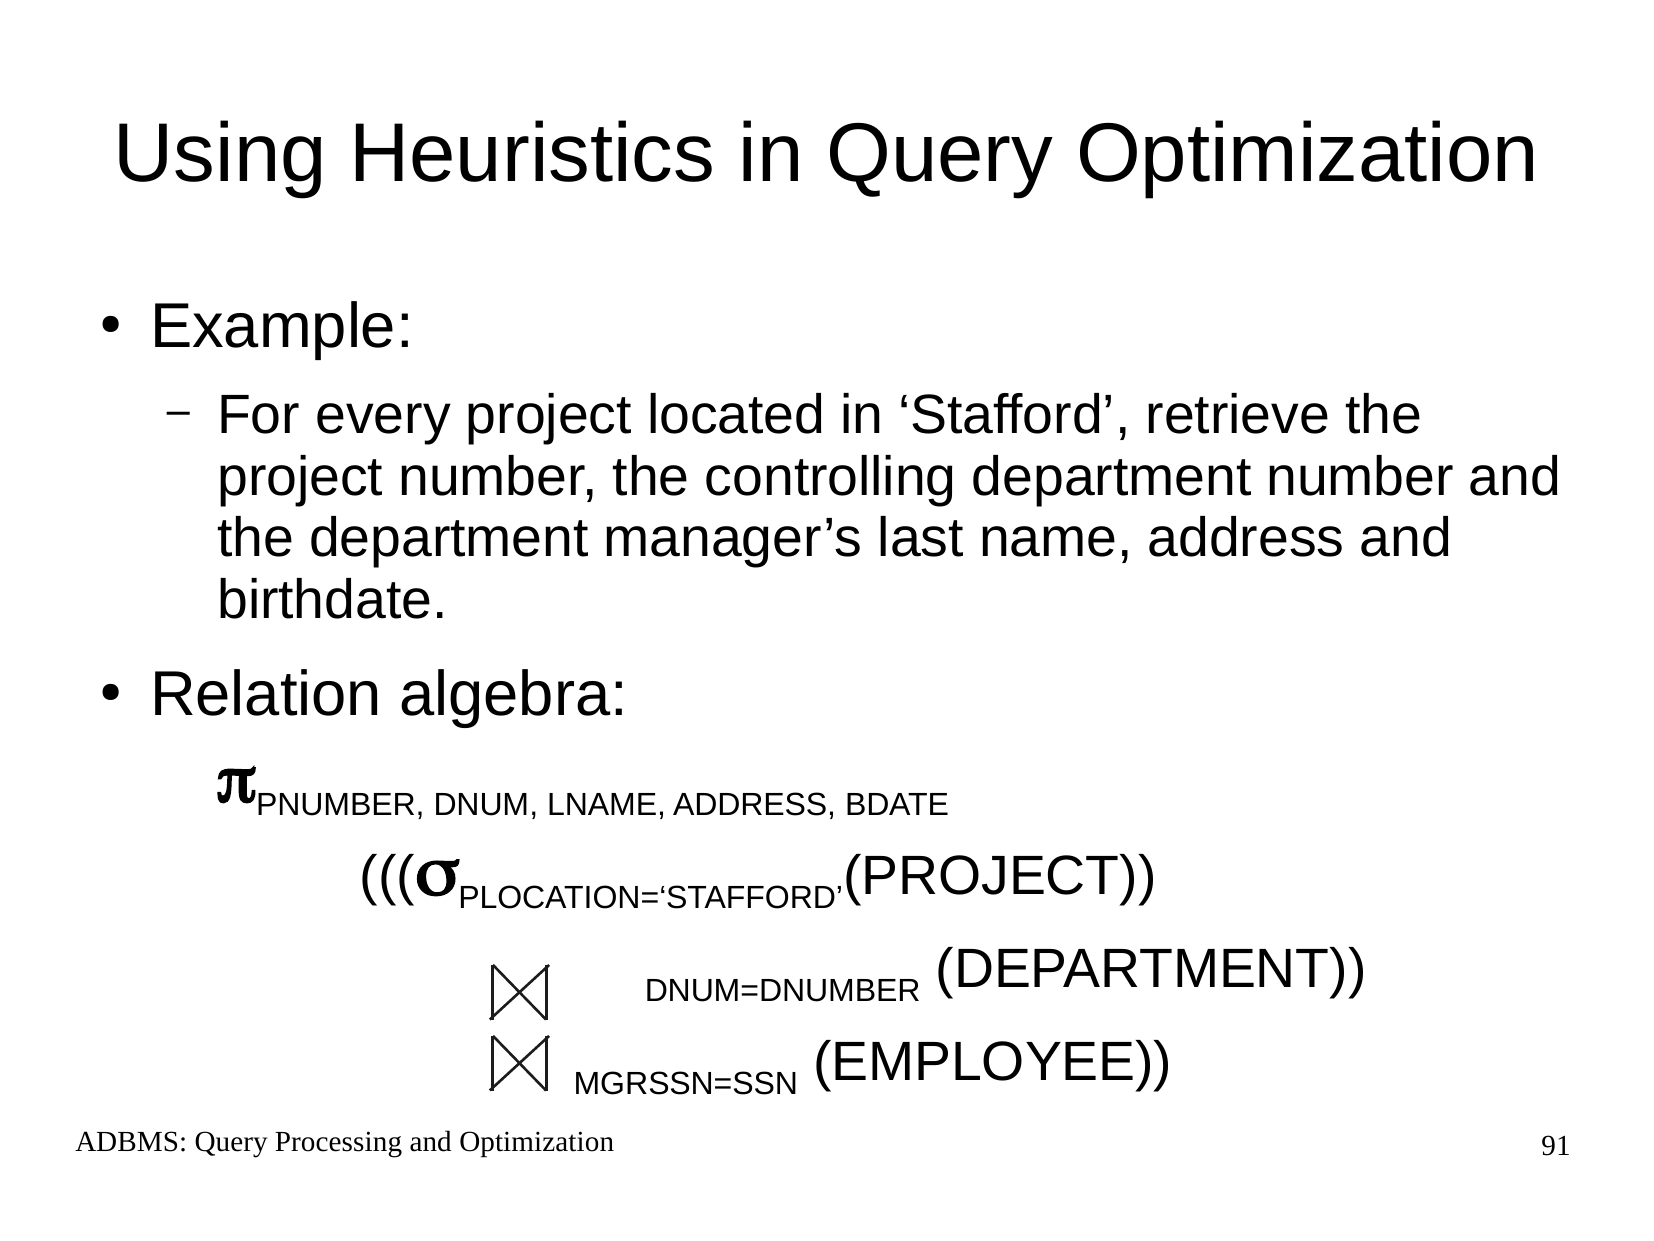

# Using Heuristics in Query Optimization
Example:
For every project located in ‘Stafford’, retrieve the project number, the controlling department number and the department manager’s last name, address and birthdate.
Relation algebra:
PNUMBER, DNUM, LNAME, ADDRESS, BDATE
 			 	(((PLOCATION=‘STAFFORD’(PROJECT))
 				 		 	 	 	DNUM=DNUMBER (DEPARTMENT))
 	MGRSSN=SSN (EMPLOYEE))